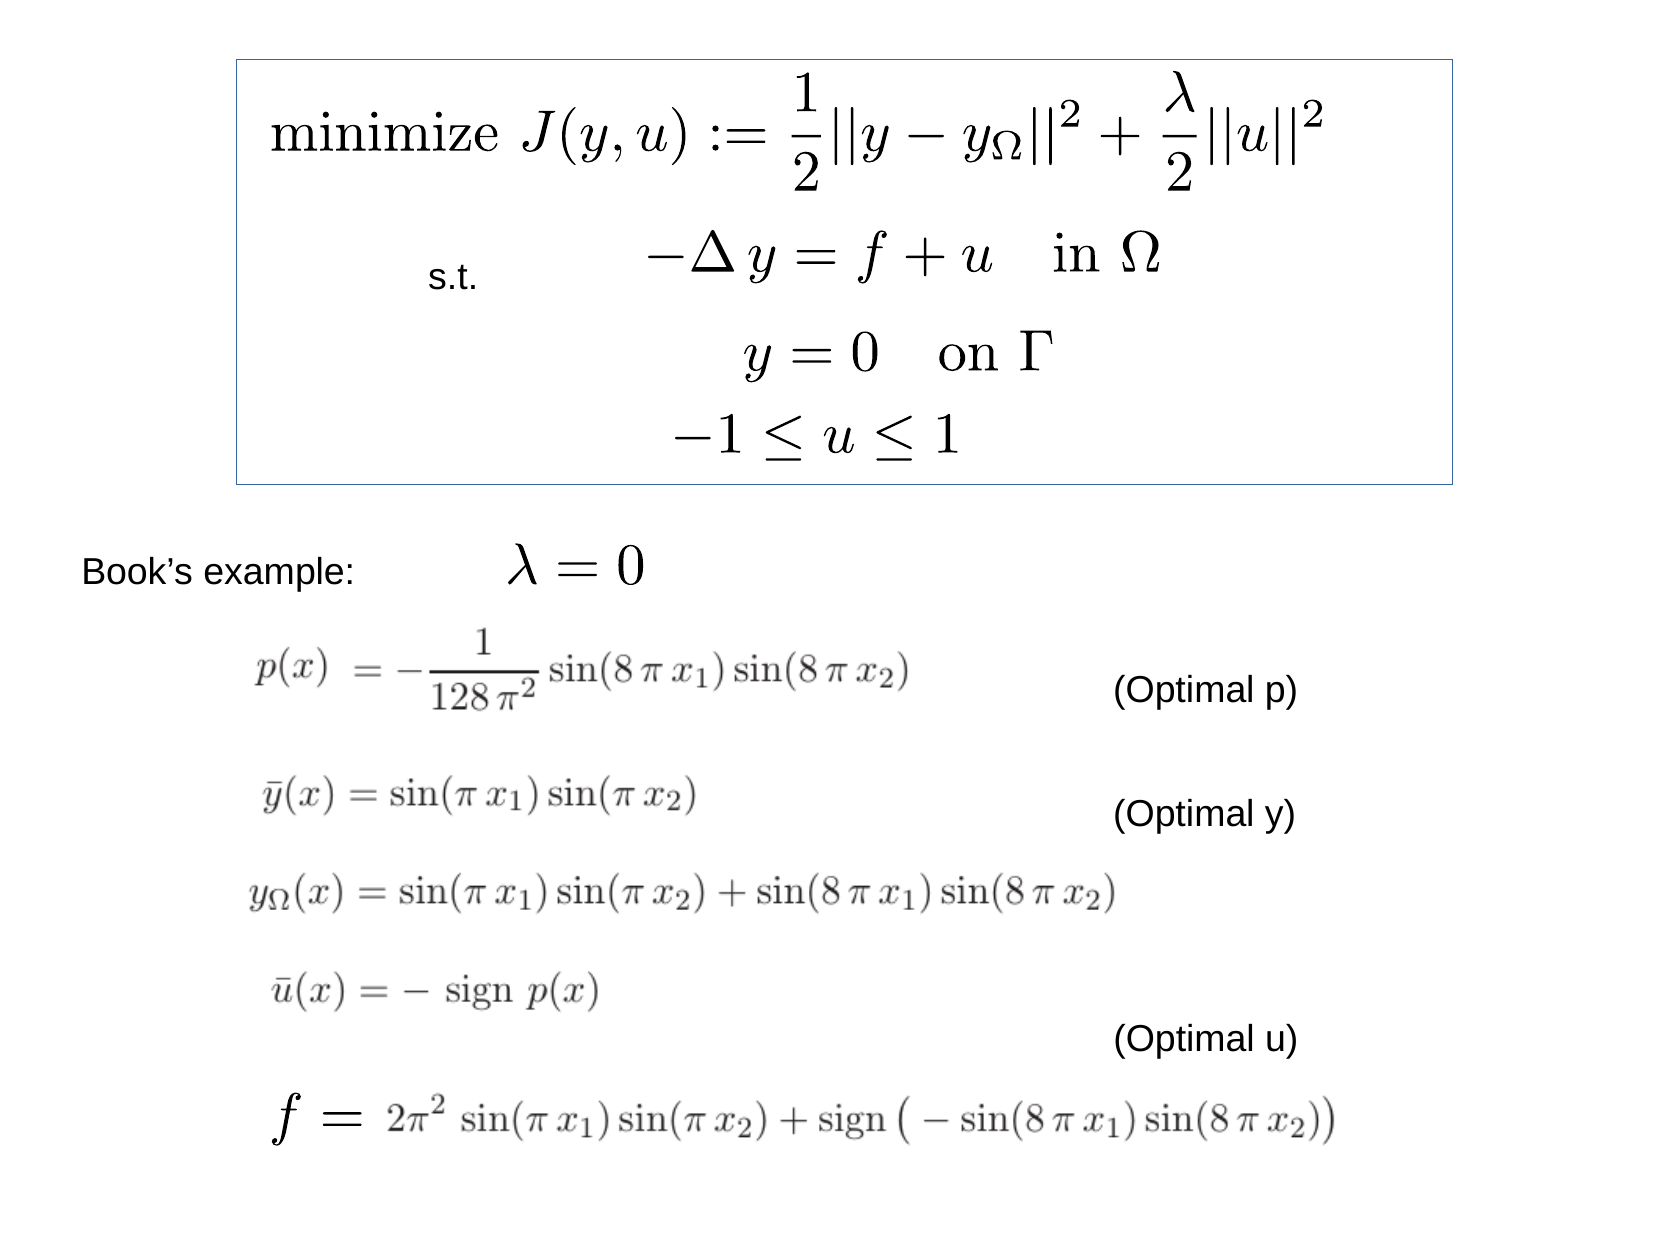

s.t.
Book’s example:
(Optimal p)
(Optimal y)
(Optimal u)